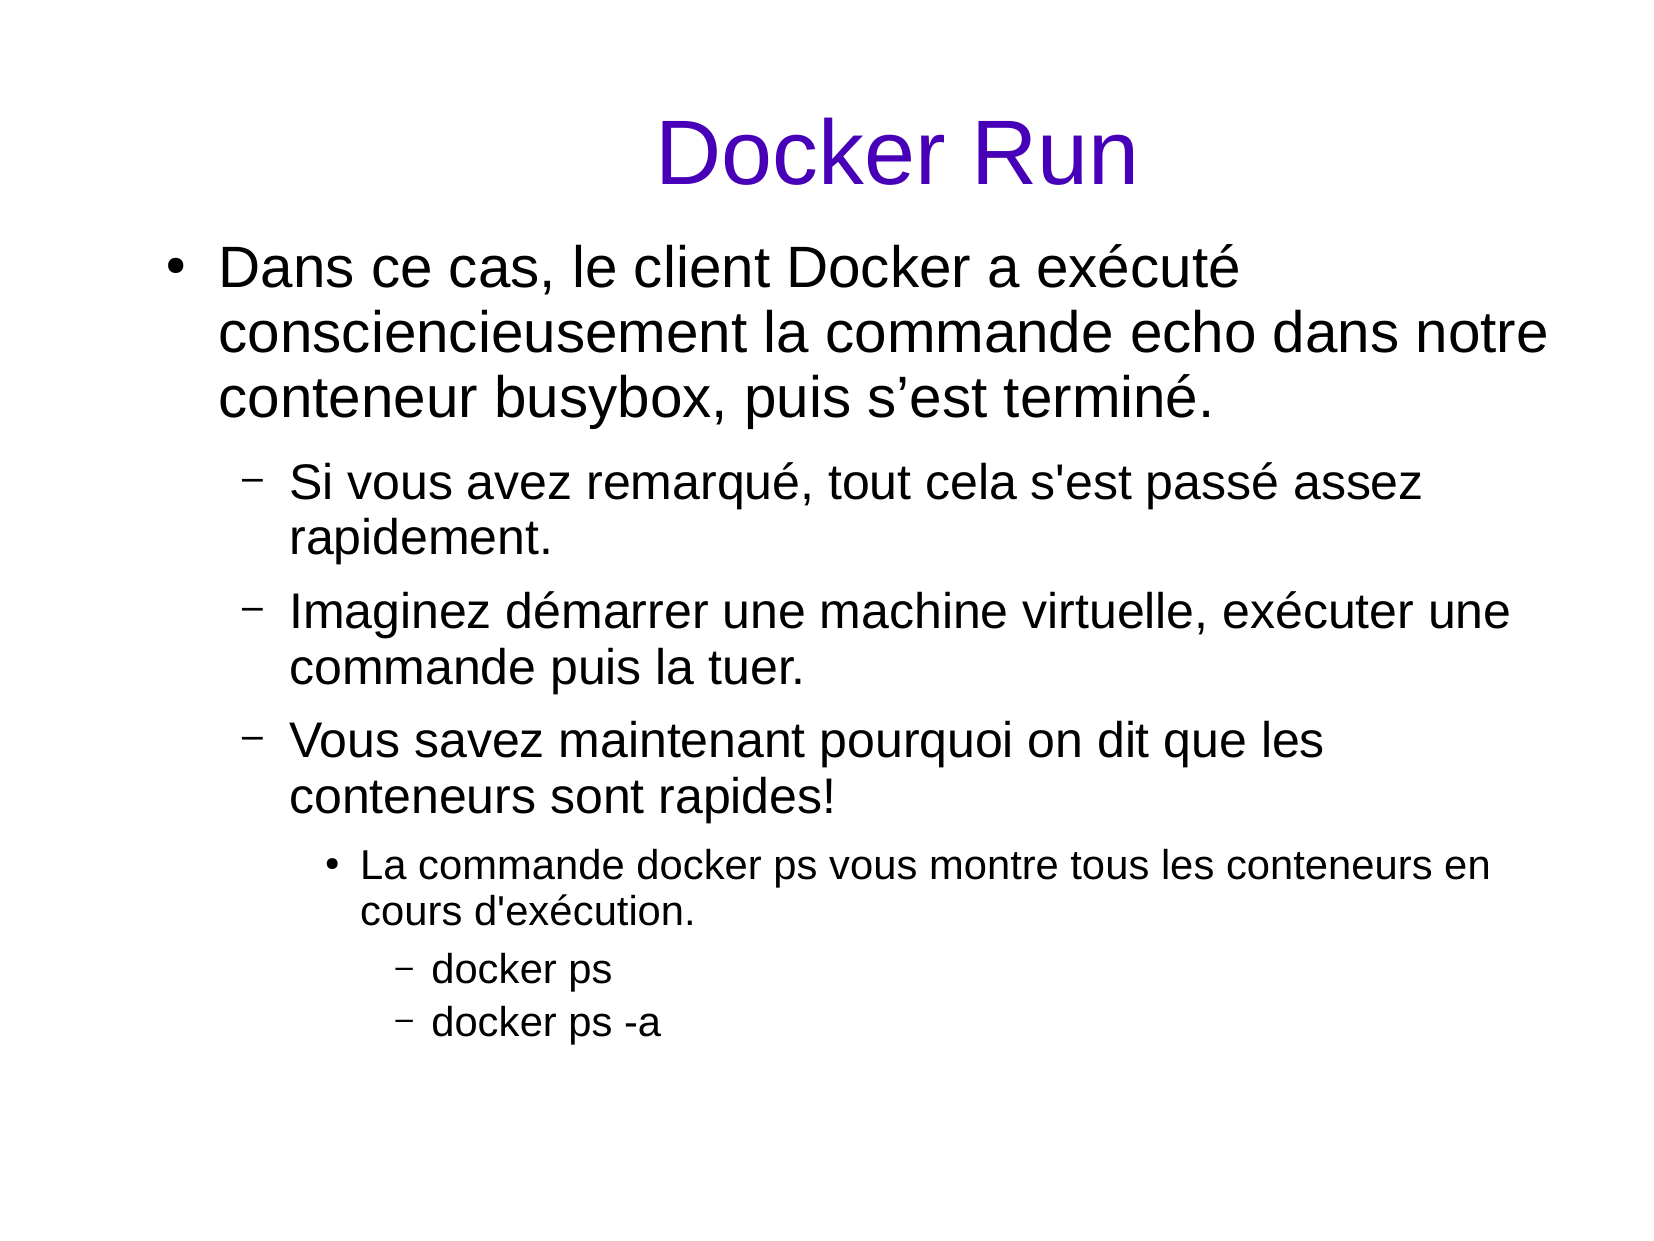

# Docker Run
Dans ce cas, le client Docker a exécuté consciencieusement la commande echo dans notre conteneur busybox, puis s’est terminé.
Si vous avez remarqué, tout cela s'est passé assez rapidement.
Imaginez démarrer une machine virtuelle, exécuter une commande puis la tuer.
Vous savez maintenant pourquoi on dit que les conteneurs sont rapides!
La commande docker ps vous montre tous les conteneurs en cours d'exécution.
docker ps
docker ps -a